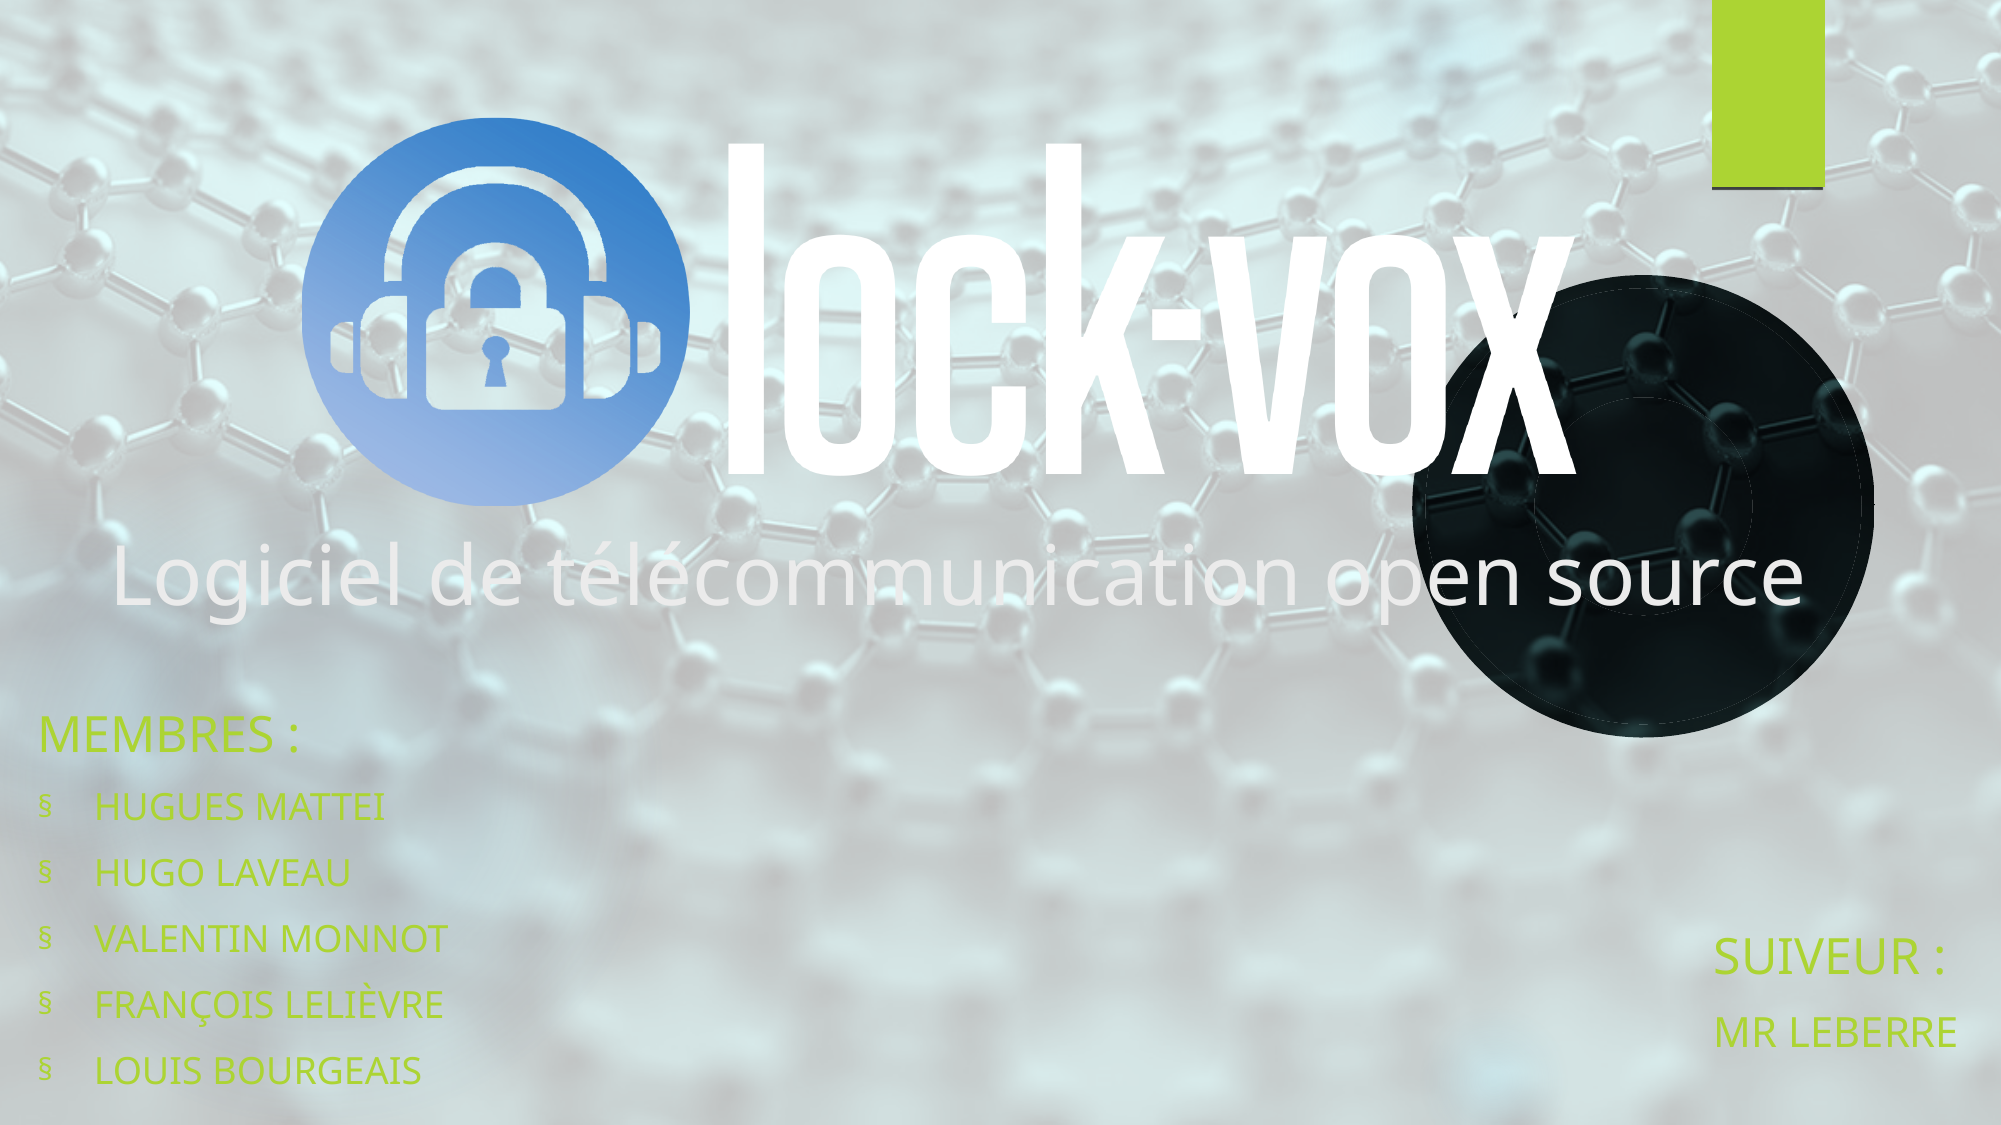

Logiciel de télécommunication open source
# Membres :
Hugues mattei
Hugo Laveau
Valentin monnot
François lelièvre
Louis Bourgeais
Suiveur :
Mr Leberre